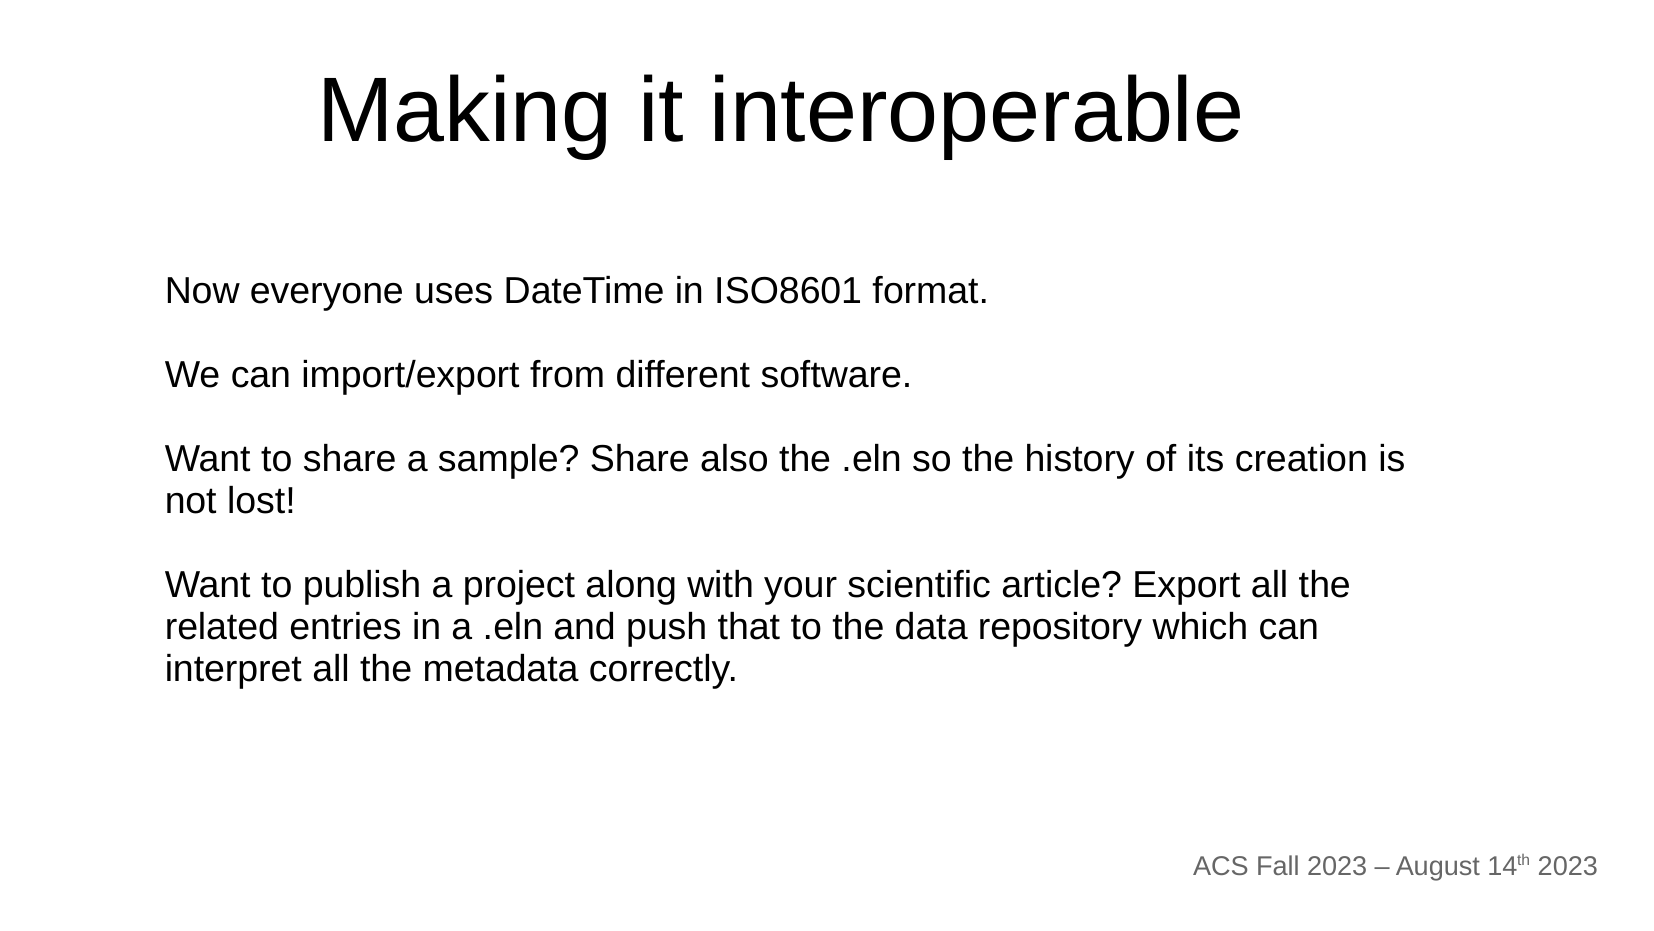

# Making it interoperable
Now everyone uses DateTime in ISO8601 format.
We can import/export from different software.
Want to share a sample? Share also the .eln so the history of its creation is not lost!
Want to publish a project along with your scientific article? Export all the related entries in a .eln and push that to the data repository which can interpret all the metadata correctly.
ACS Fall 2023 – August 14th 2023